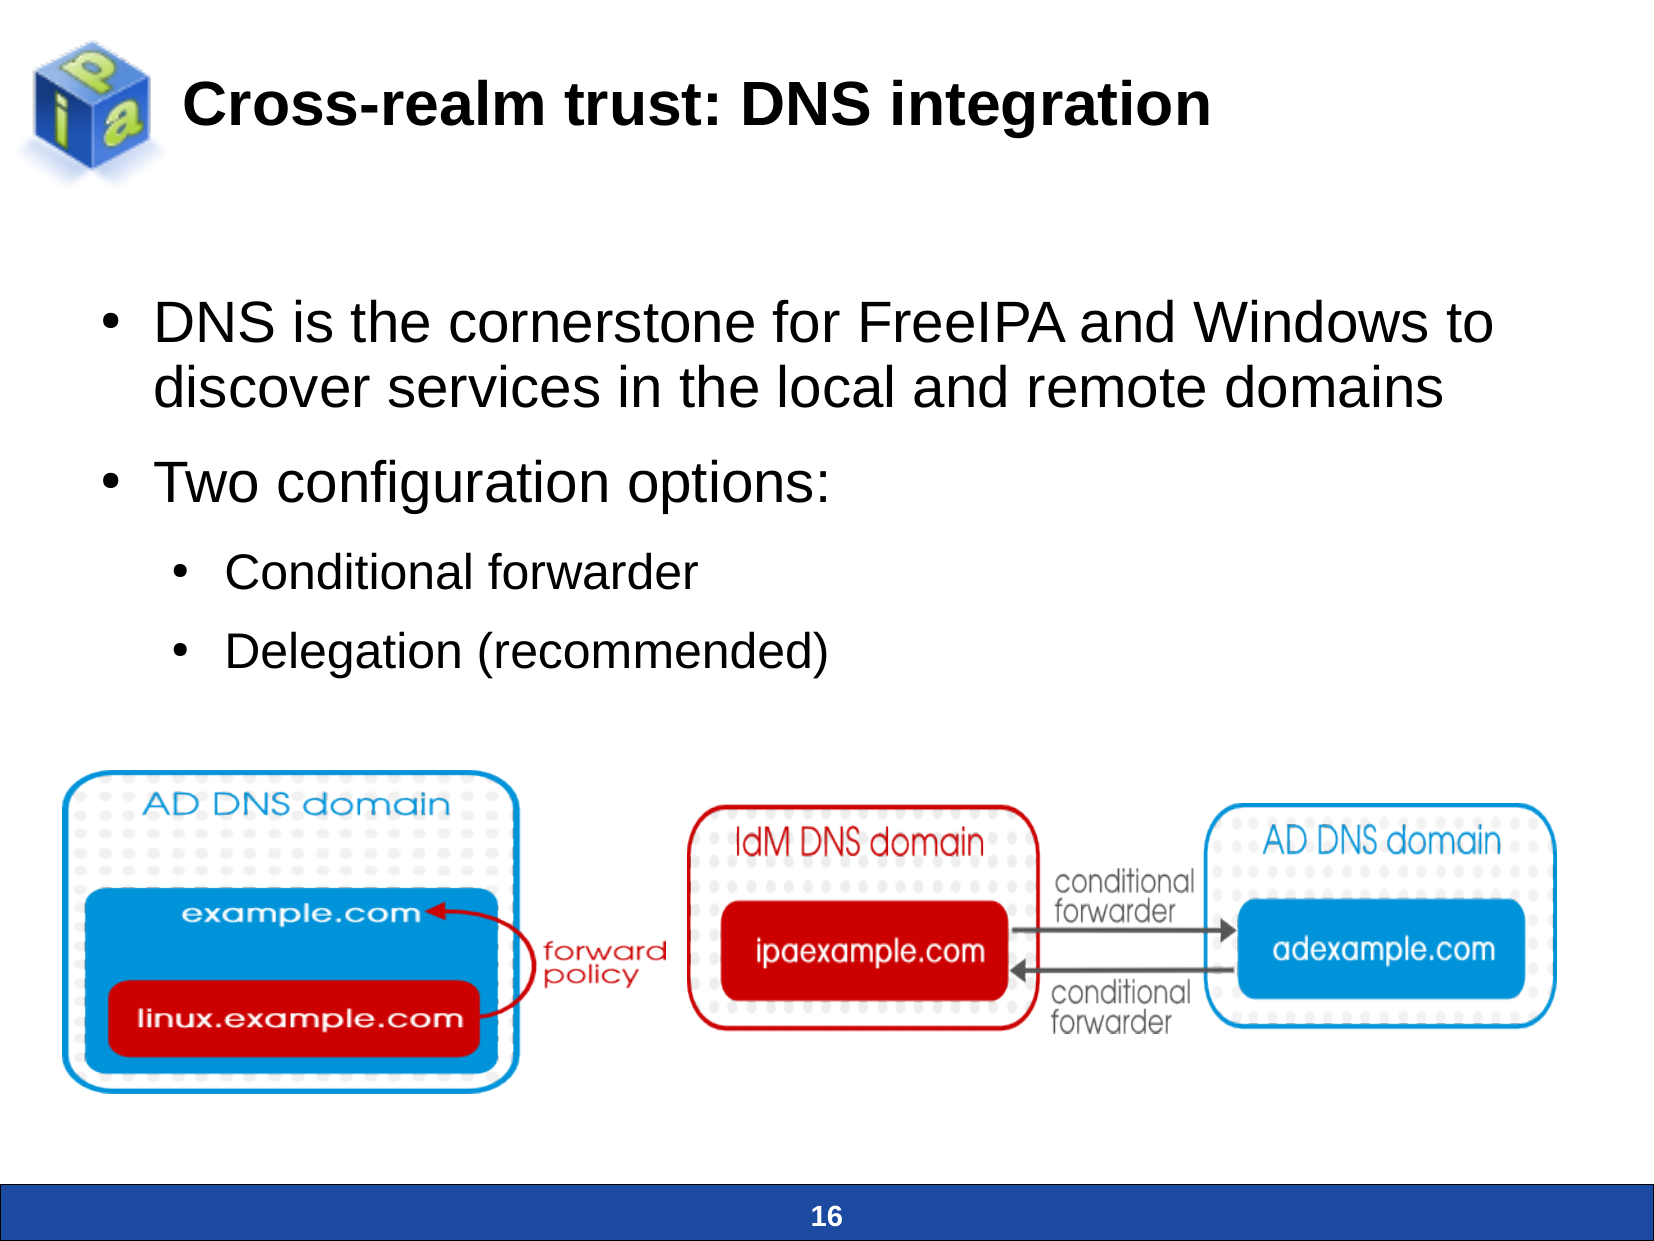

# Cross-realm trust: DNS integration
DNS is the cornerstone for FreeIPA and Windows to discover services in the local and remote domains
Two configuration options:
Conditional forwarder
Delegation (recommended)
16